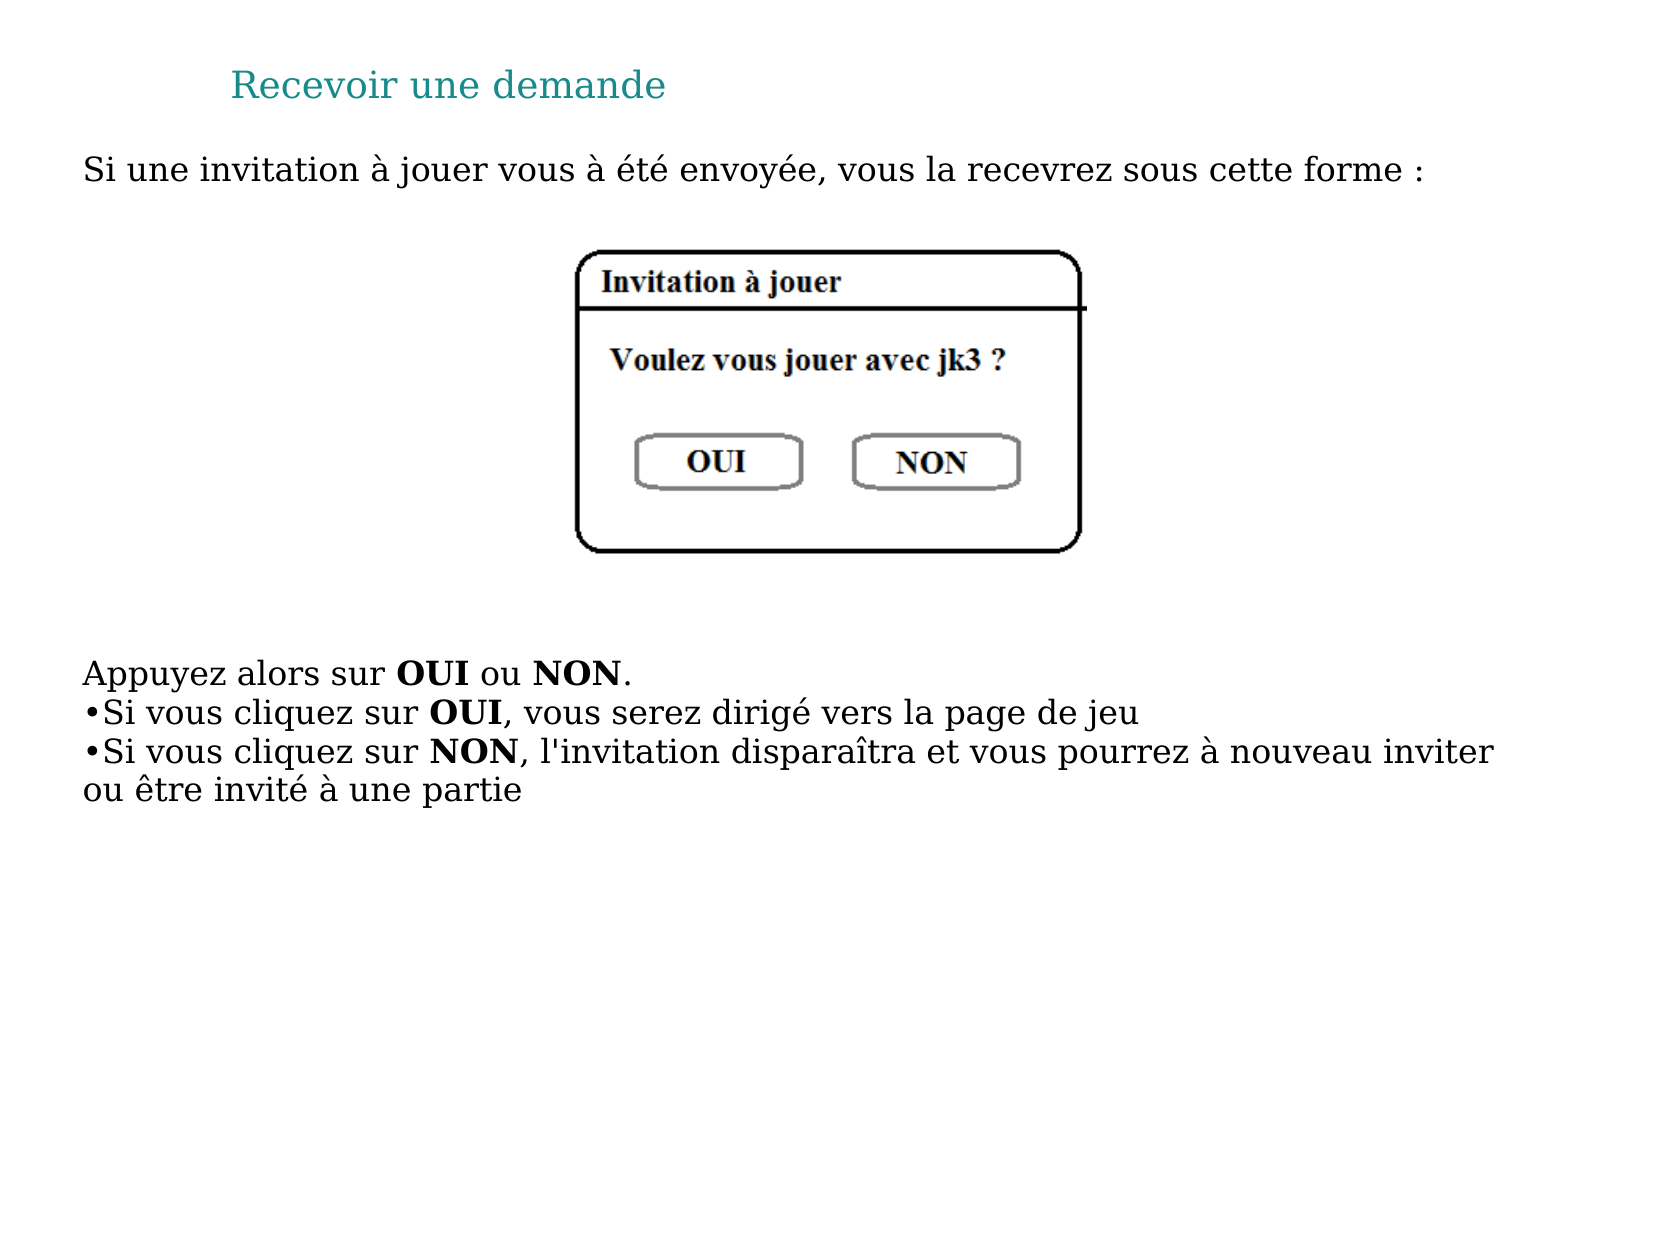

Recevoir une demande
Si une invitation à jouer vous à été envoyée, vous la recevrez sous cette forme :
Appuyez alors sur OUI ou NON.
•Si vous cliquez sur OUI, vous serez dirigé vers la page de jeu
•Si vous cliquez sur NON, l'invitation disparaîtra et vous pourrez à nouveau inviter ou être invité à une partie